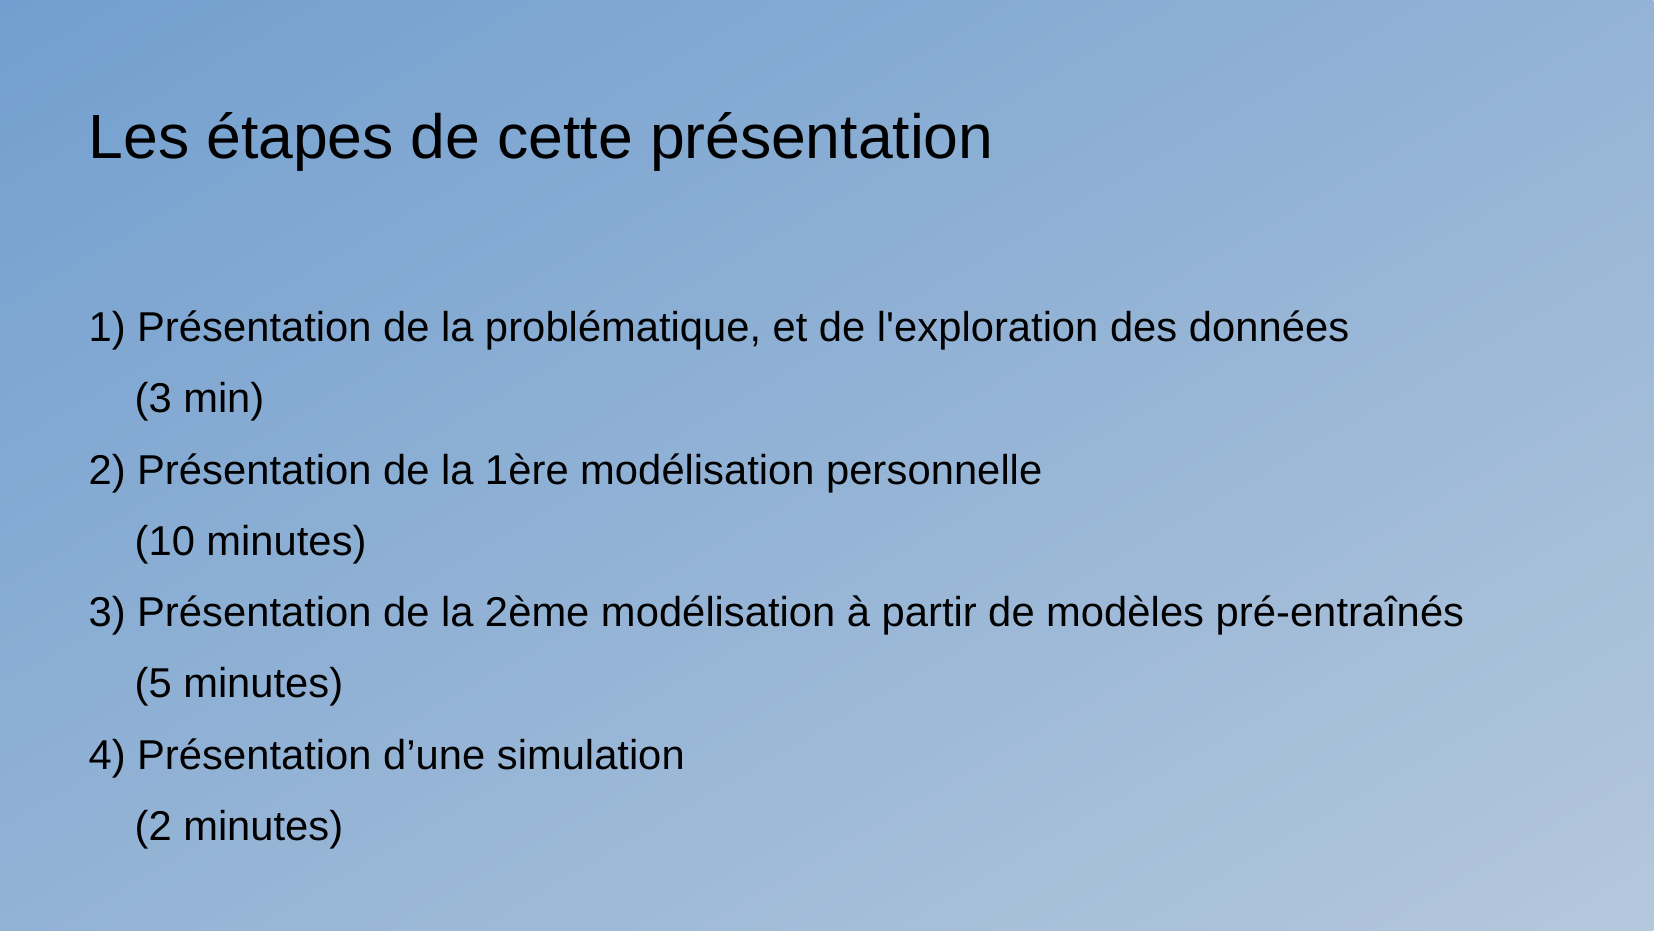

# Les étapes de cette présentation
1) Présentation de la problématique, et de l'exploration des données
 (3 min)
2) Présentation de la 1ère modélisation personnelle
 (10 minutes)
3) Présentation de la 2ème modélisation à partir de modèles pré-entraînés
 (5 minutes)
4) Présentation d’une simulation
 (2 minutes)